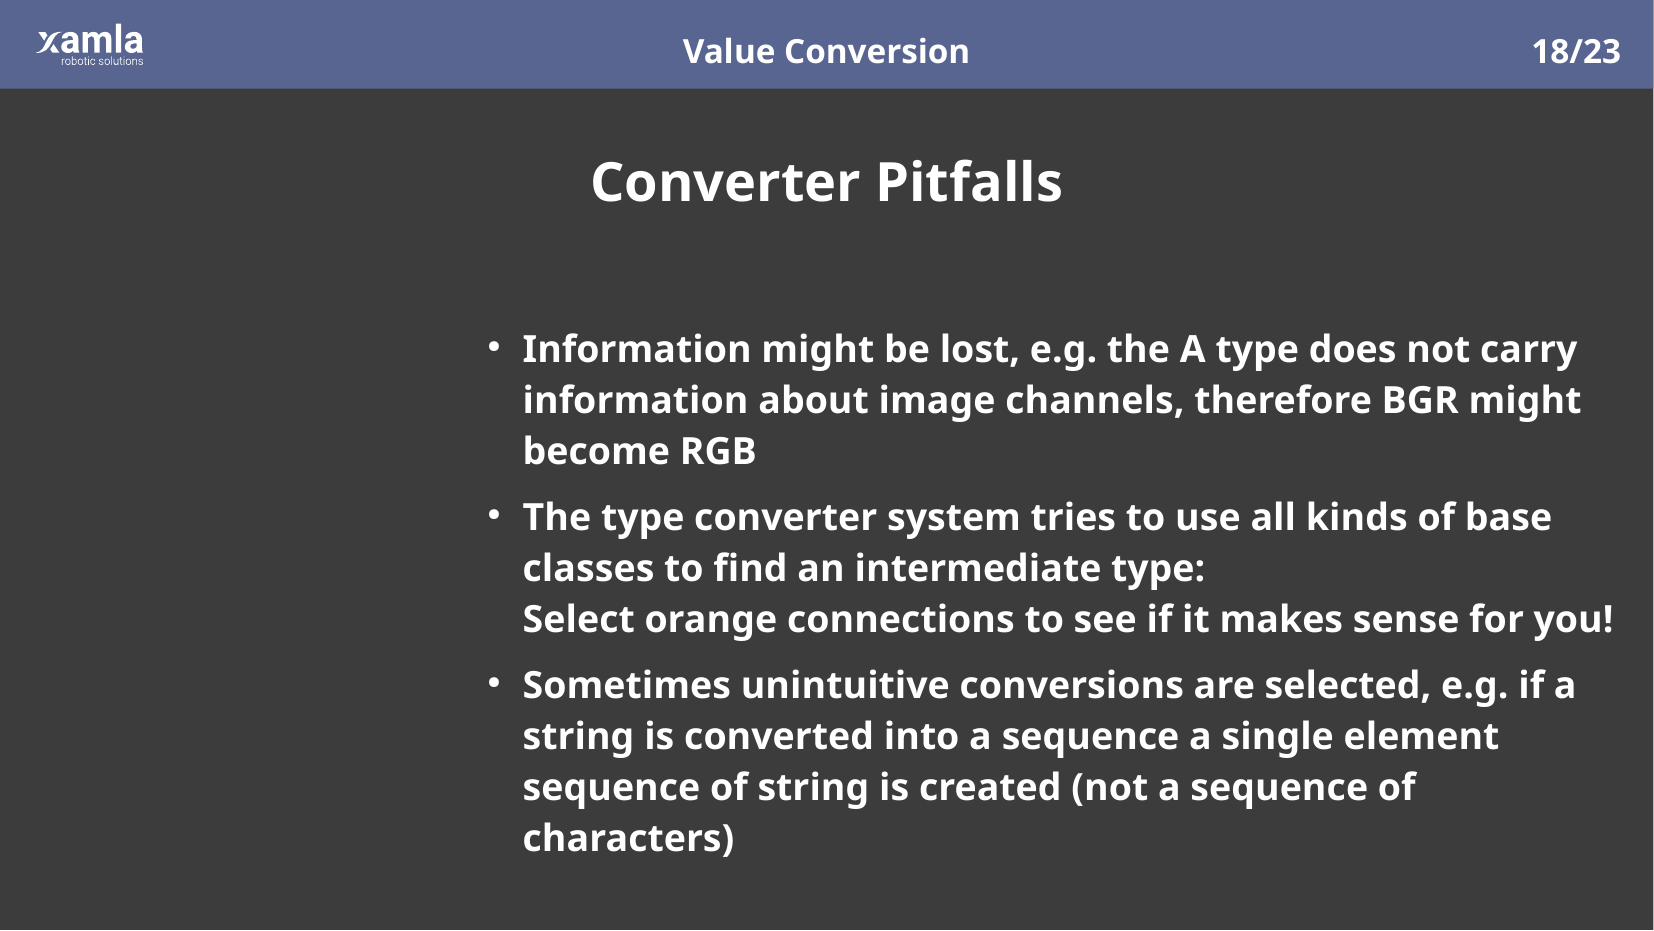

Value Conversion
18/23
Converter Pitfalls
Information might be lost, e.g. the A type does not carry information about image channels, therefore BGR might become RGB
The type converter system tries to use all kinds of base classes to find an intermediate type:
Select orange connections to see if it makes sense for you!
Sometimes unintuitive conversions are selected, e.g. if a string is converted into a sequence a single element sequence of string is created (not a sequence of characters)